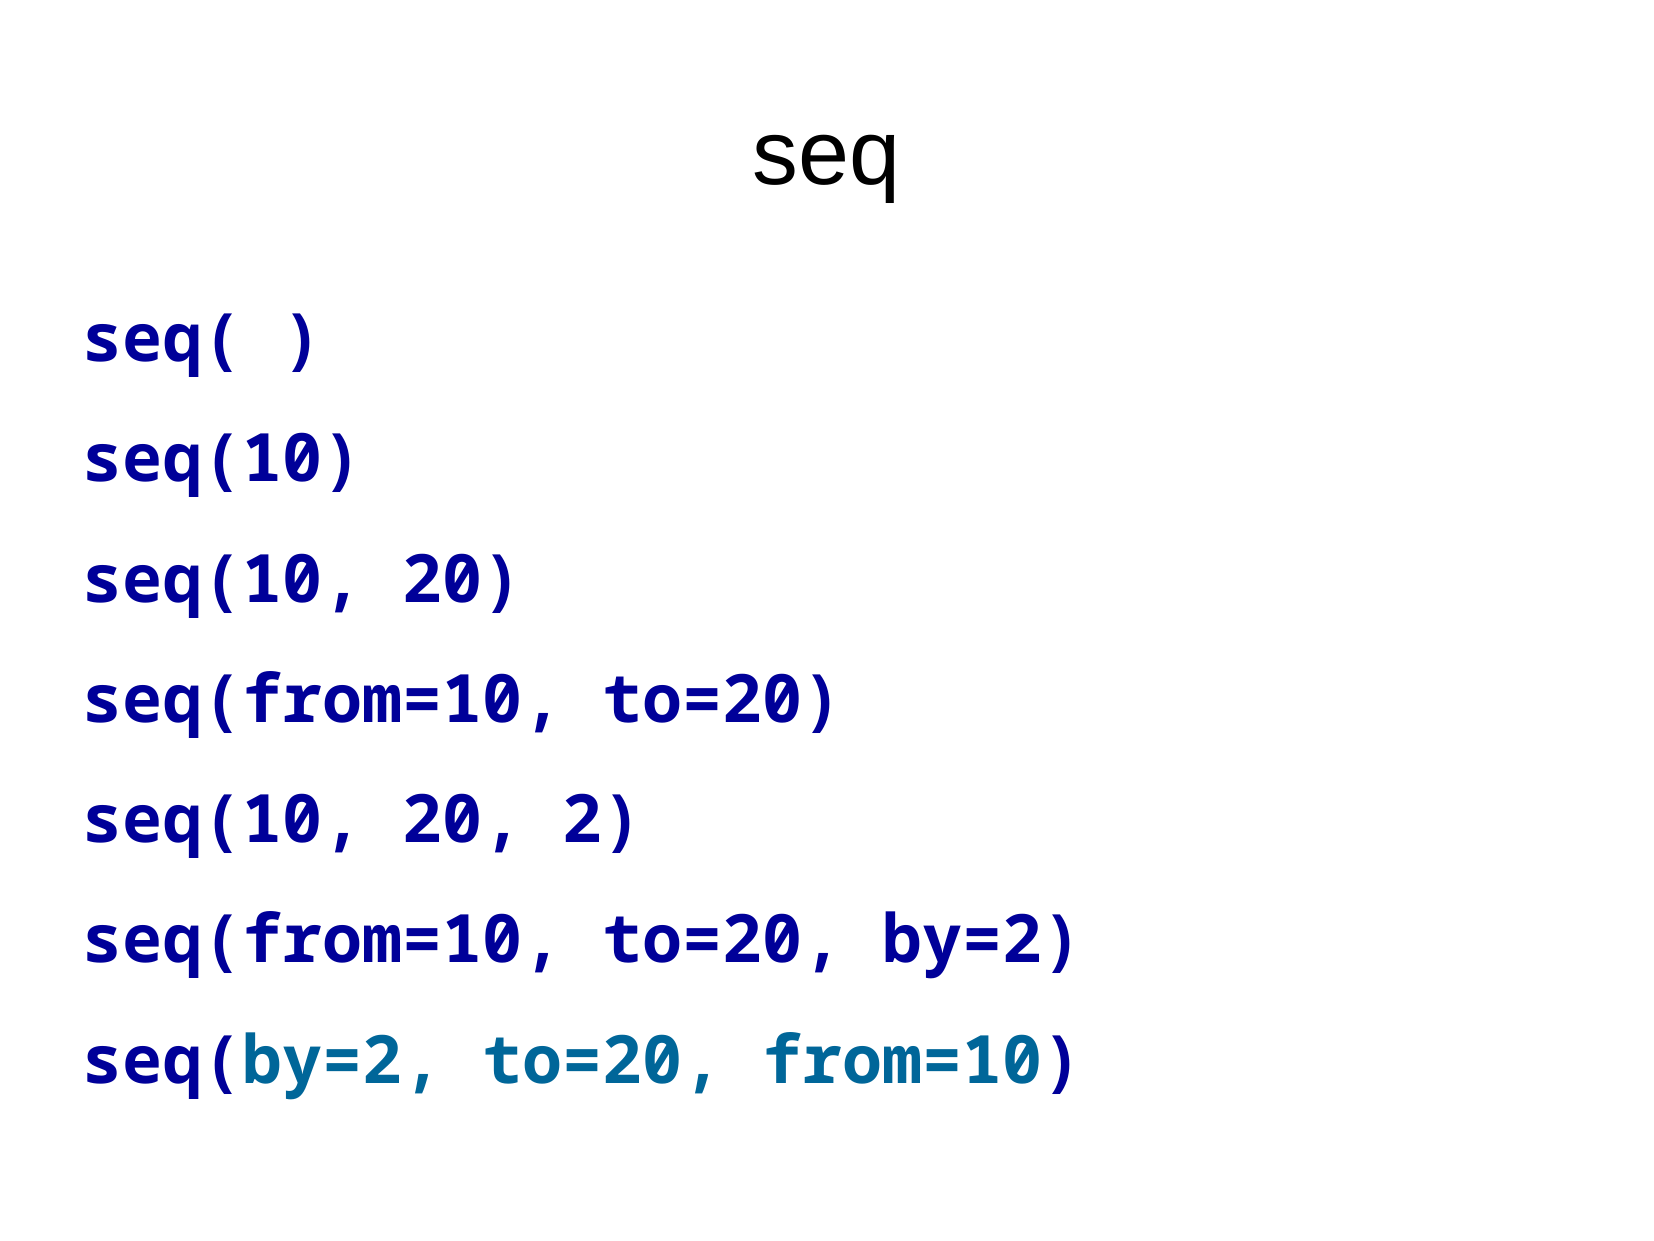

# seq
seq( )
seq(10)
seq(10, 20)
seq(from=10, to=20)
seq(10, 20, 2)
seq(from=10, to=20, by=2)
seq(by=2, to=20, from=10)